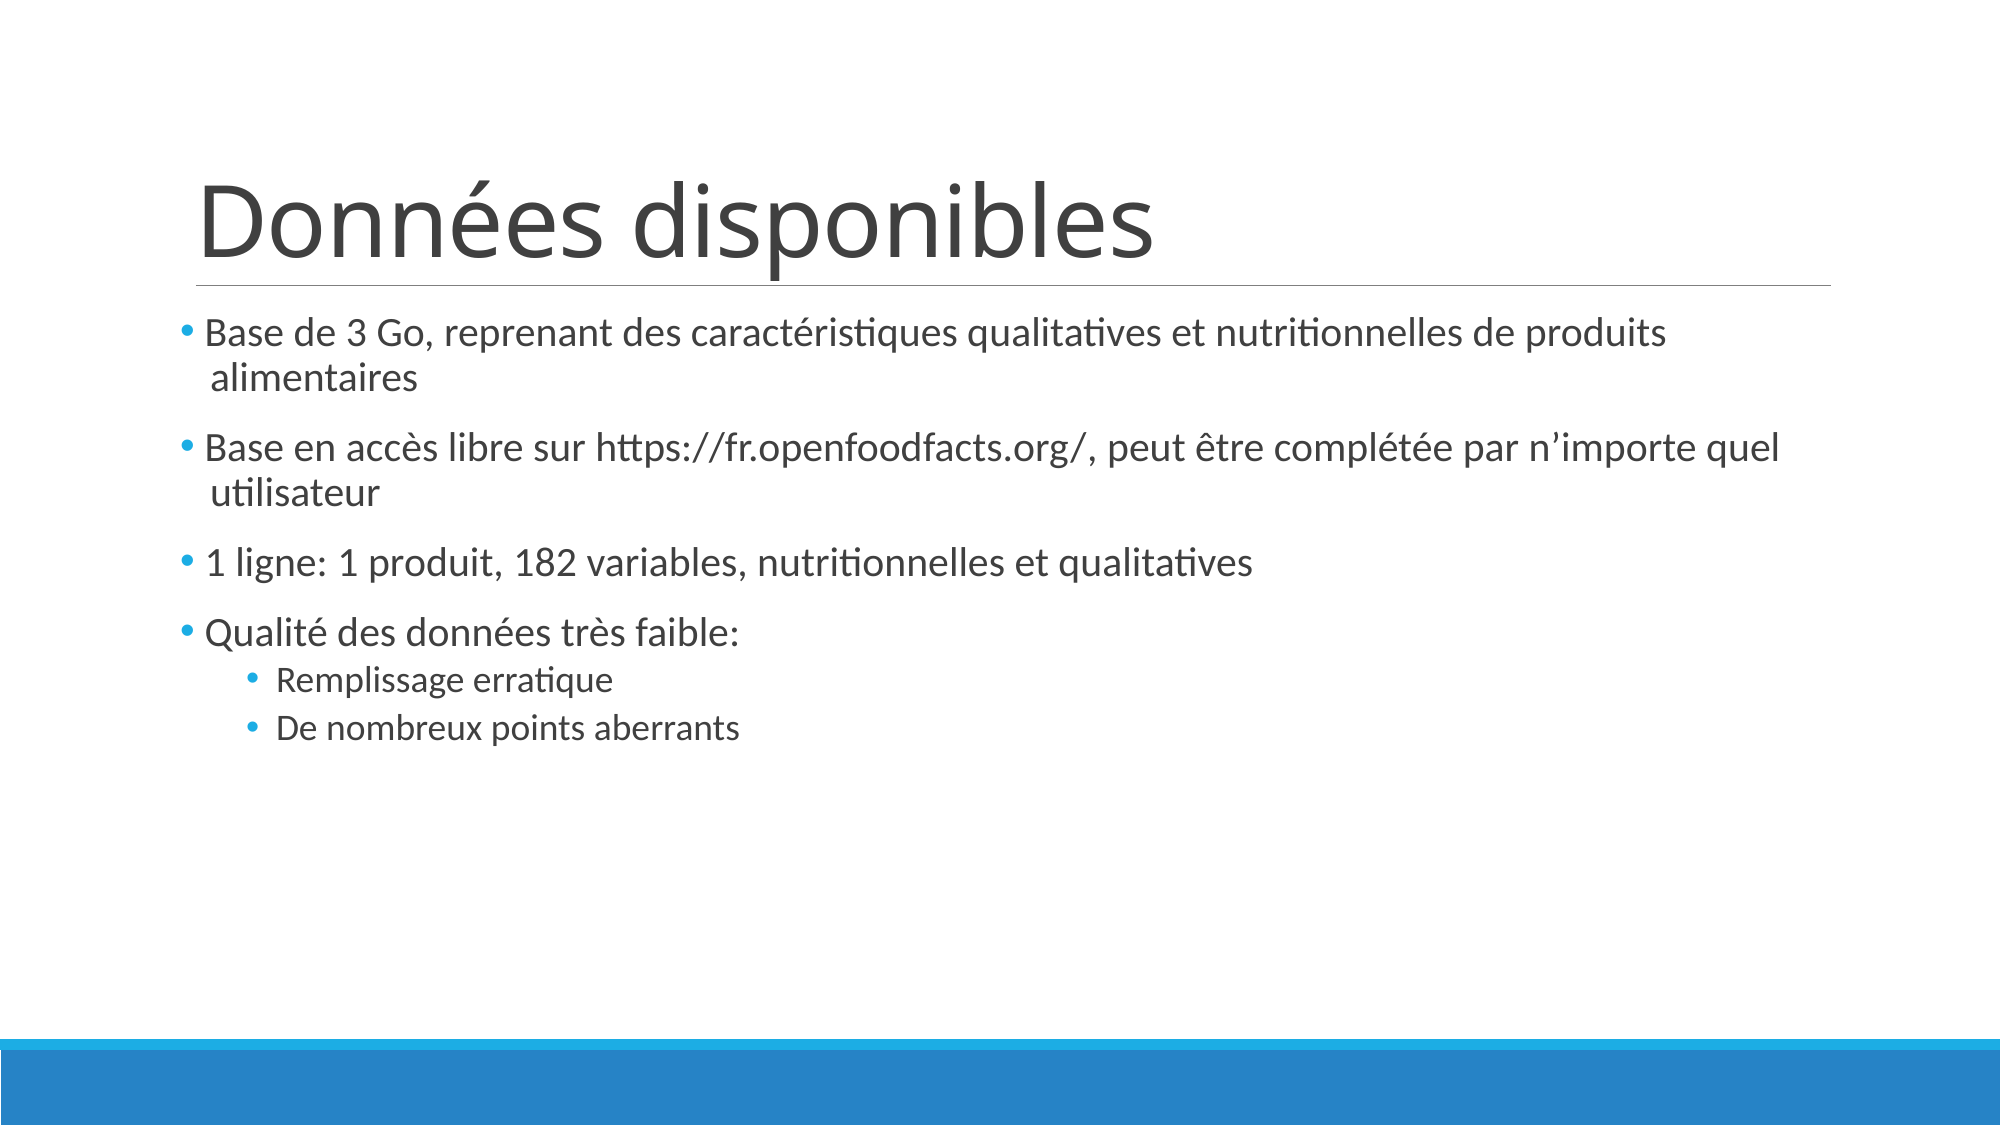

# Données disponibles
 Base de 3 Go, reprenant des caractéristiques qualitatives et nutritionnelles de produits alimentaires
 Base en accès libre sur https://fr.openfoodfacts.org/, peut être complétée par n’importe quel utilisateur
 1 ligne: 1 produit, 182 variables, nutritionnelles et qualitatives
 Qualité des données très faible:
Remplissage erratique
De nombreux points aberrants